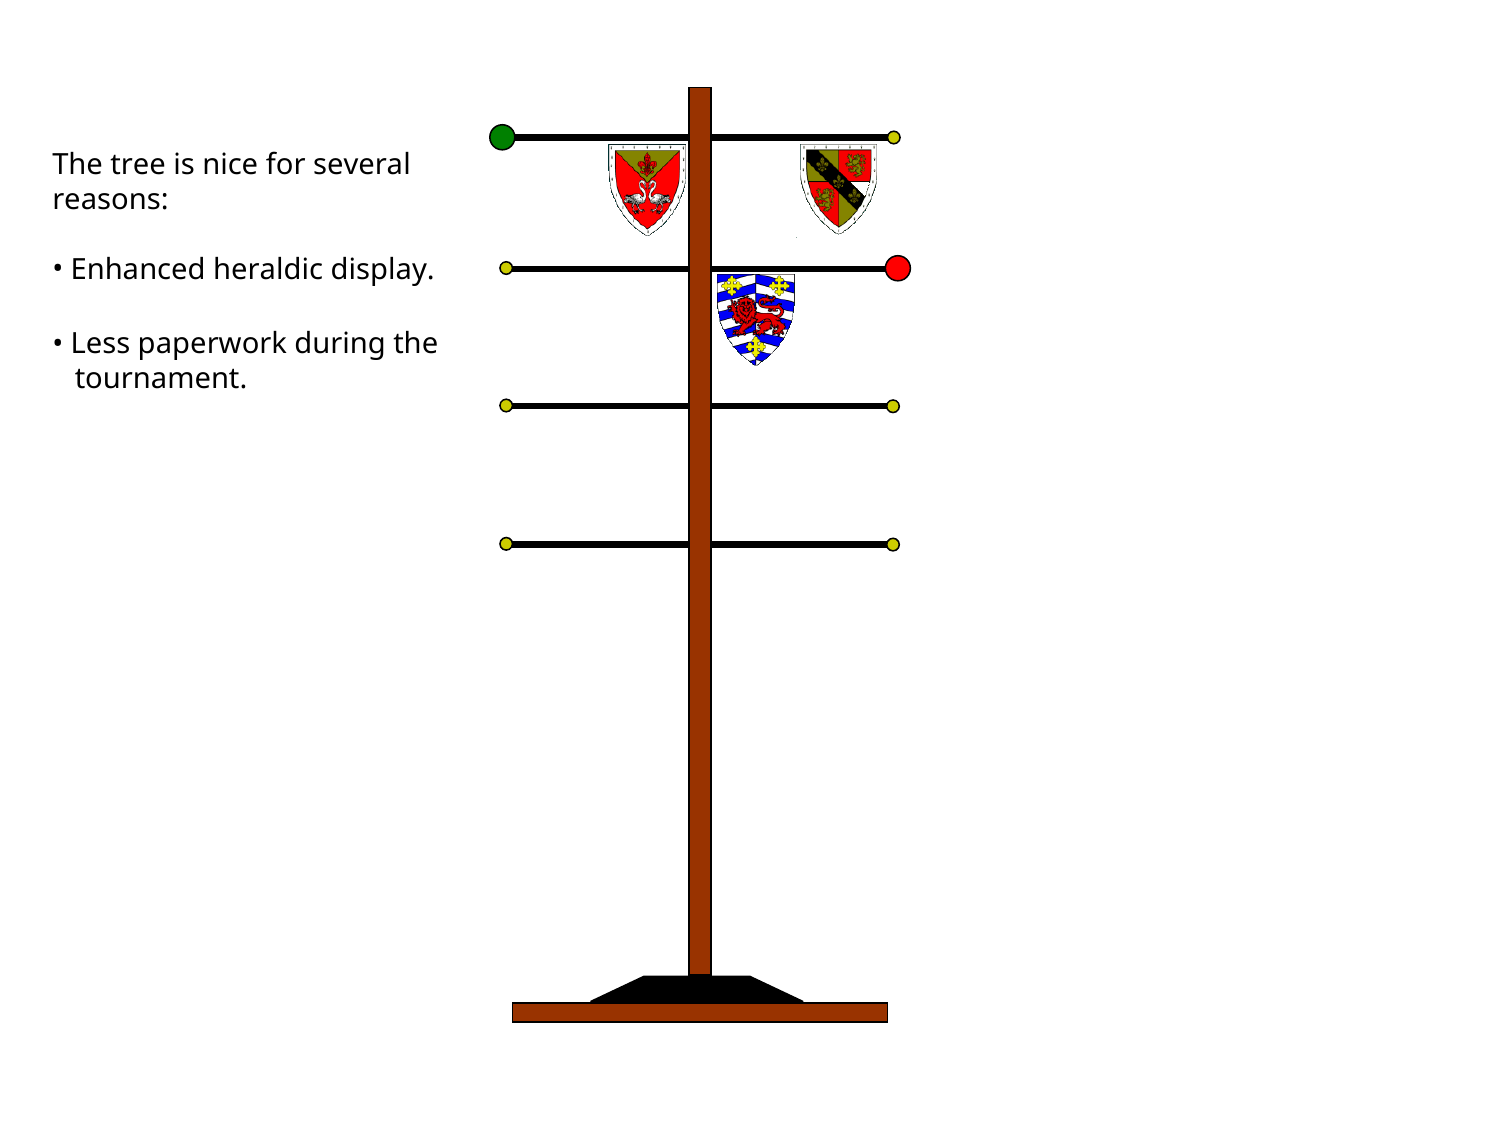

The tree is nice for several
reasons:
 Enhanced heraldic display.
 Less paperwork during the
 tournament.